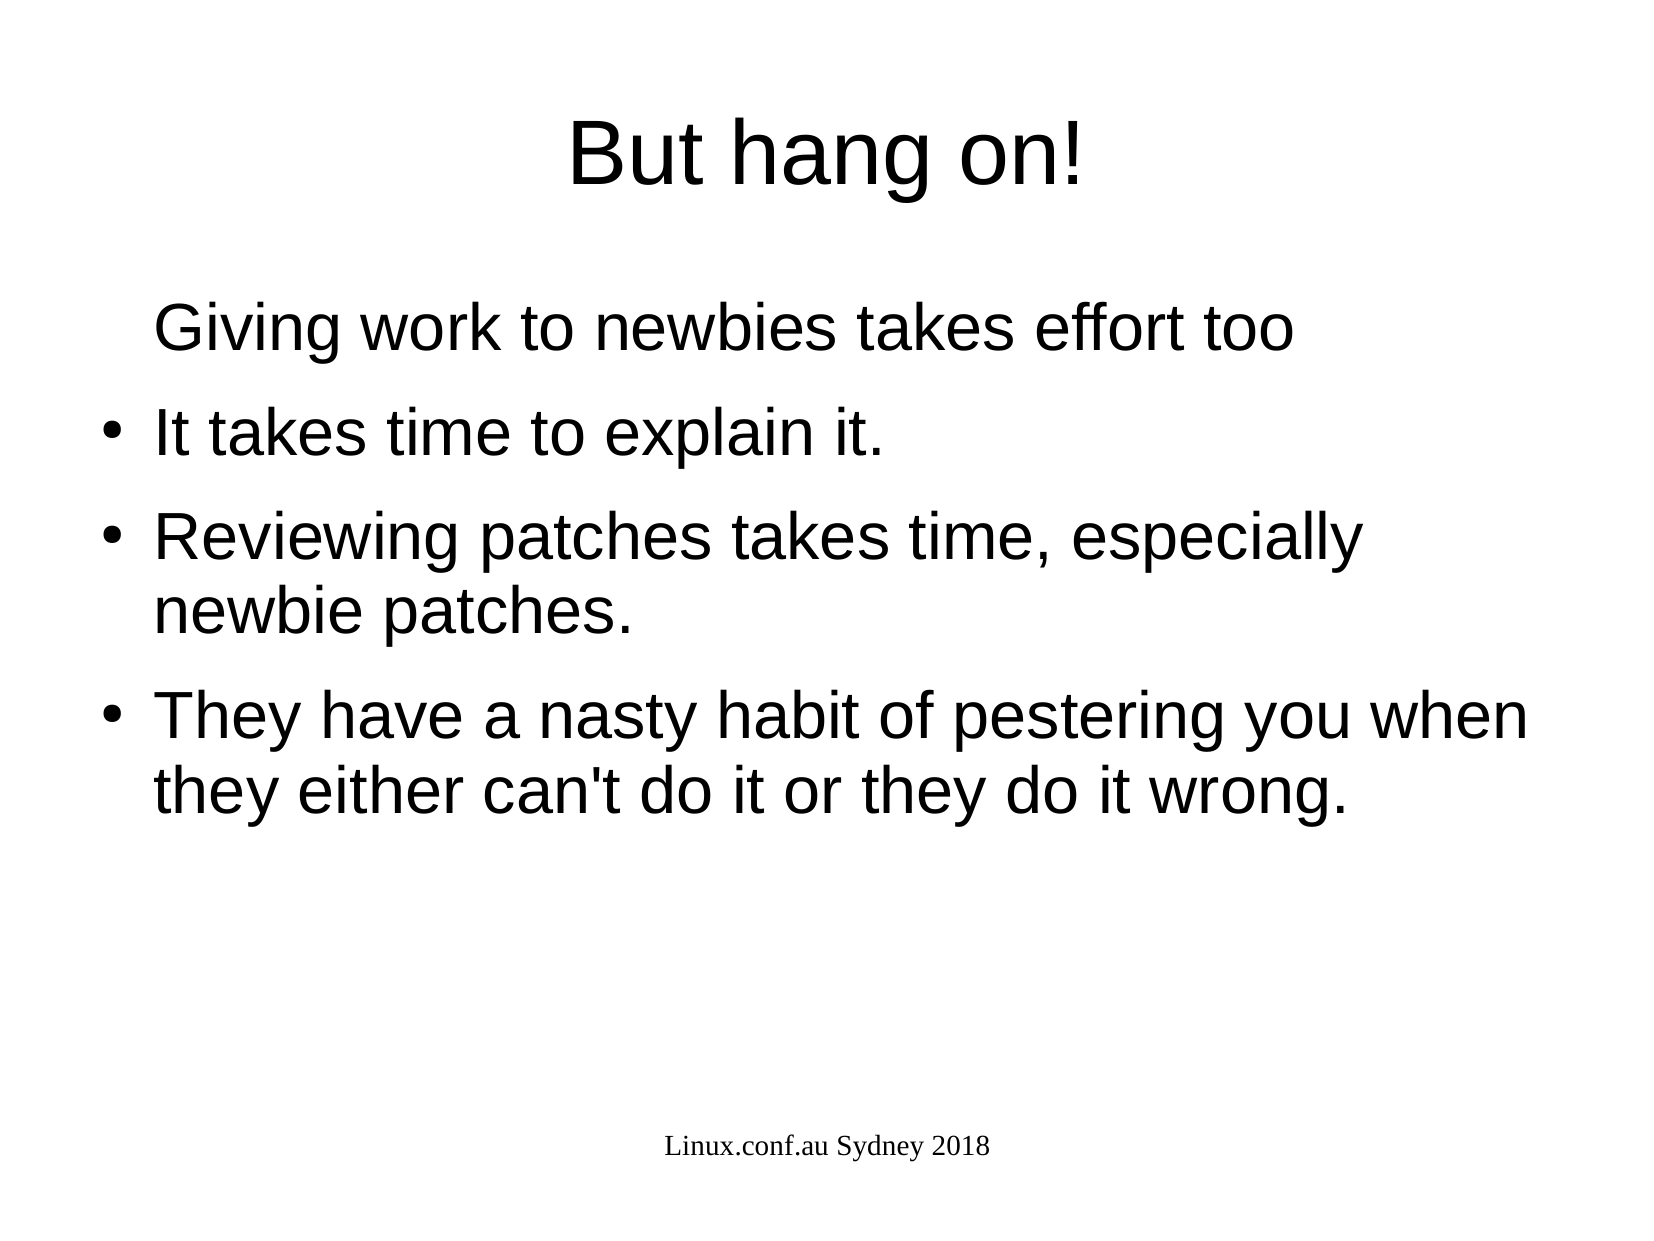

# But hang on!
Giving work to newbies takes effort too
It takes time to explain it.
Reviewing patches takes time, especially newbie patches.
They have a nasty habit of pestering you when they either can't do it or they do it wrong.
Linux.conf.au Sydney 2018